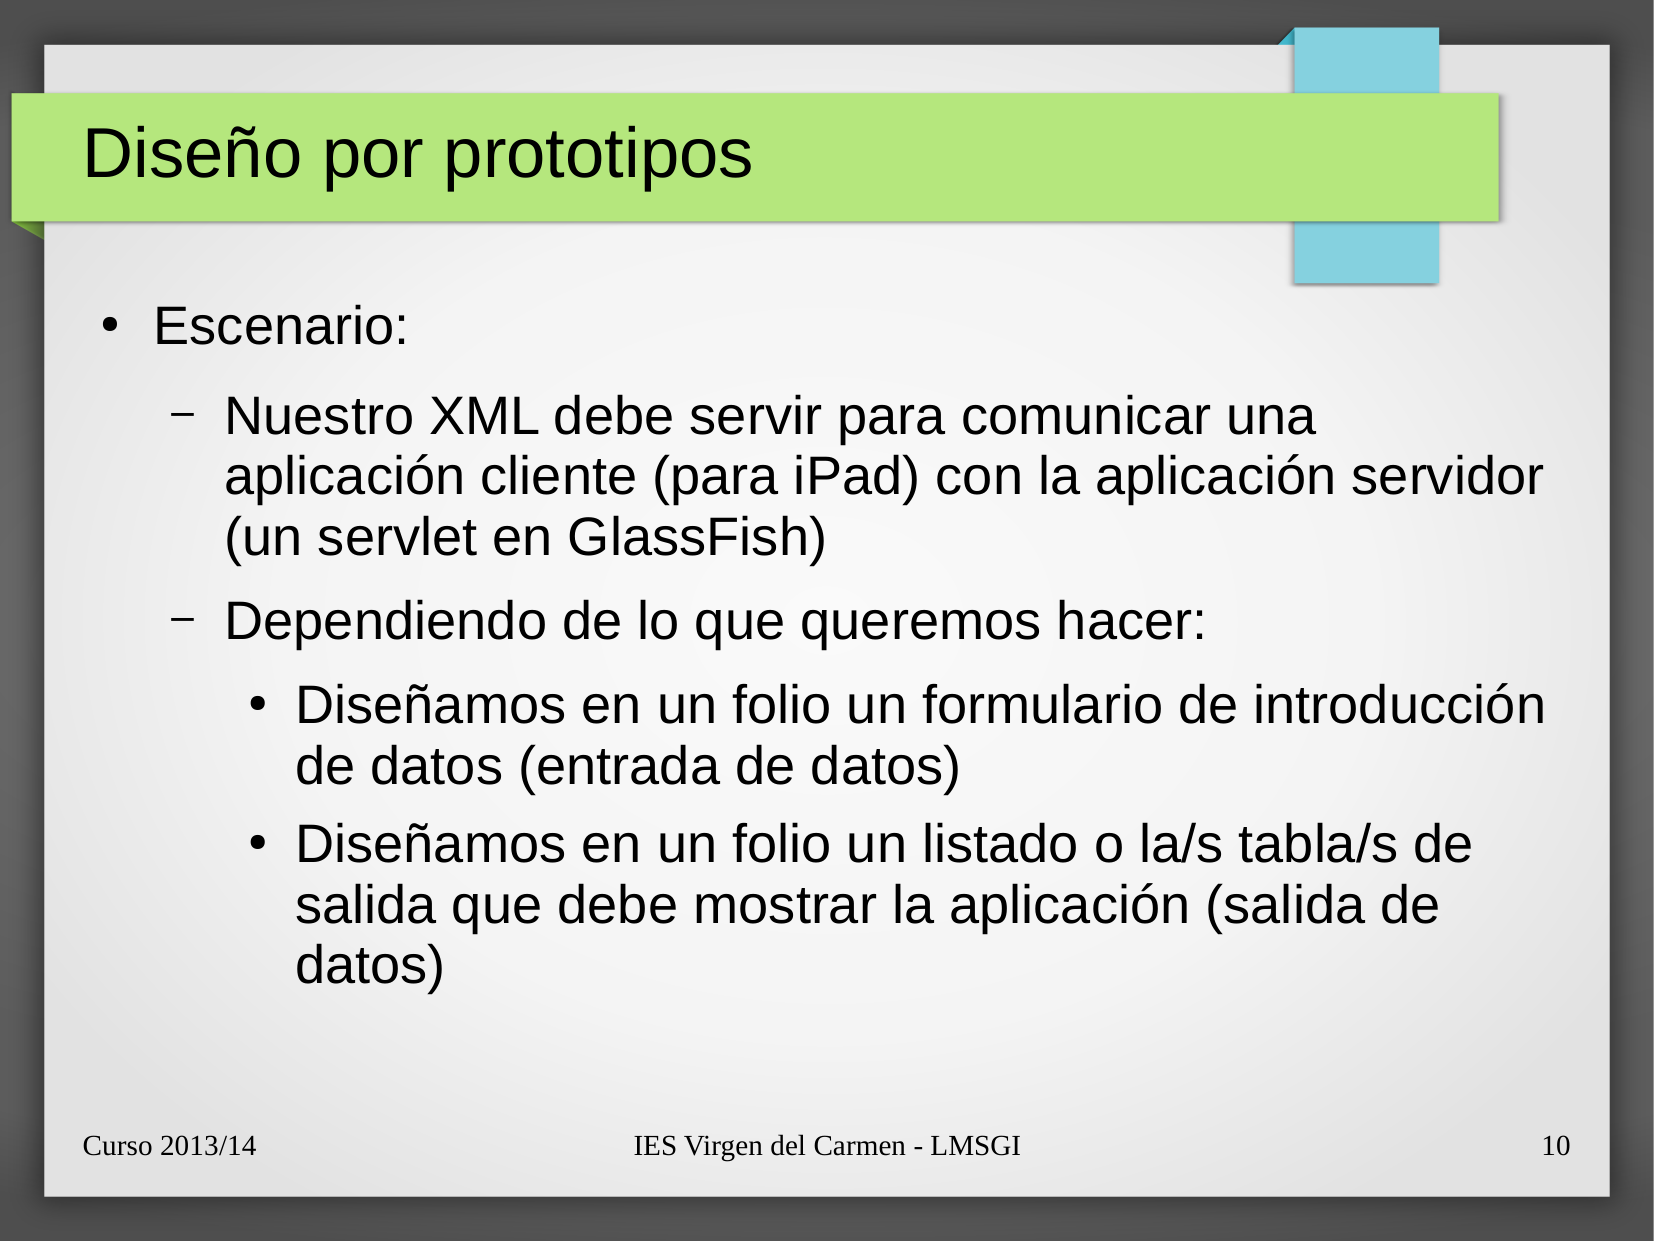

# Diseño por prototipos
Escenario:
Nuestro XML debe servir para comunicar una aplicación cliente (para iPad) con la aplicación servidor (un servlet en GlassFish)
Dependiendo de lo que queremos hacer:
Diseñamos en un folio un formulario de introducción de datos (entrada de datos)
Diseñamos en un folio un listado o la/s tabla/s de salida que debe mostrar la aplicación (salida de datos)
Curso 2013/14
IES Virgen del Carmen - LMSGI
10